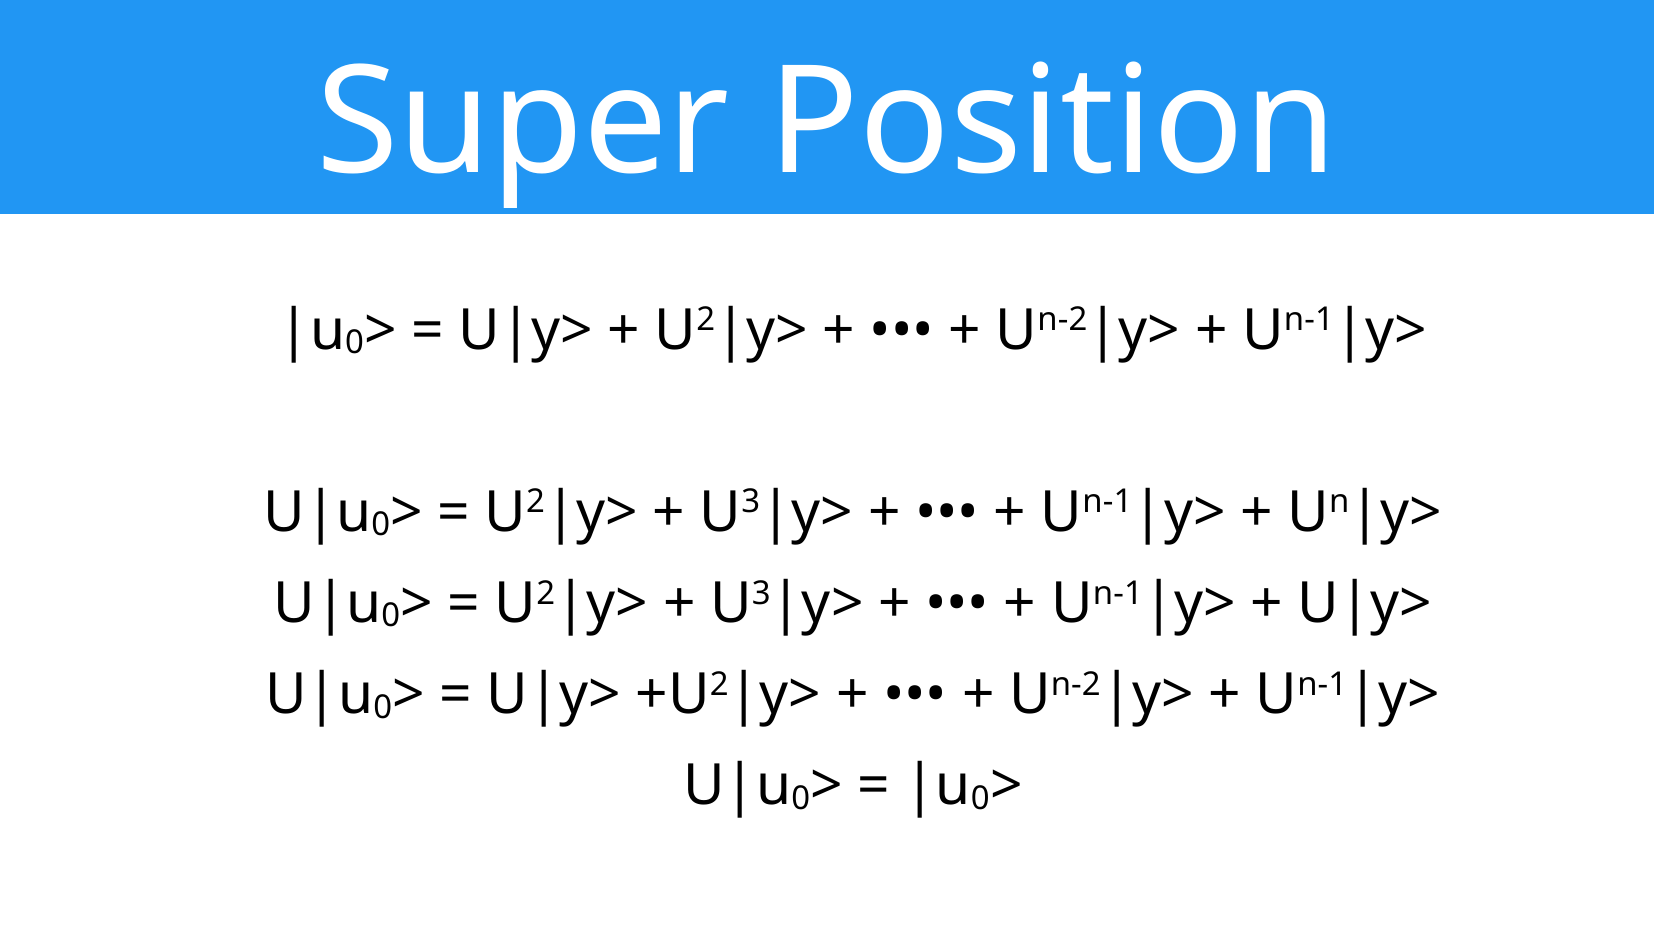

# Super Position
|u0> = U|y> + U2|y> + ••• + Un-2|y> + Un-1|y>
U|u0> = U2|y> + U3|y> + ••• + Un-1|y> + Un|y>
U|u0> = U2|y> + U3|y> + ••• + Un-1|y> + U|y>
U|u0> = U|y> +U2|y> + ••• + Un-2|y> + Un-1|y>
U|u0> = |u0>